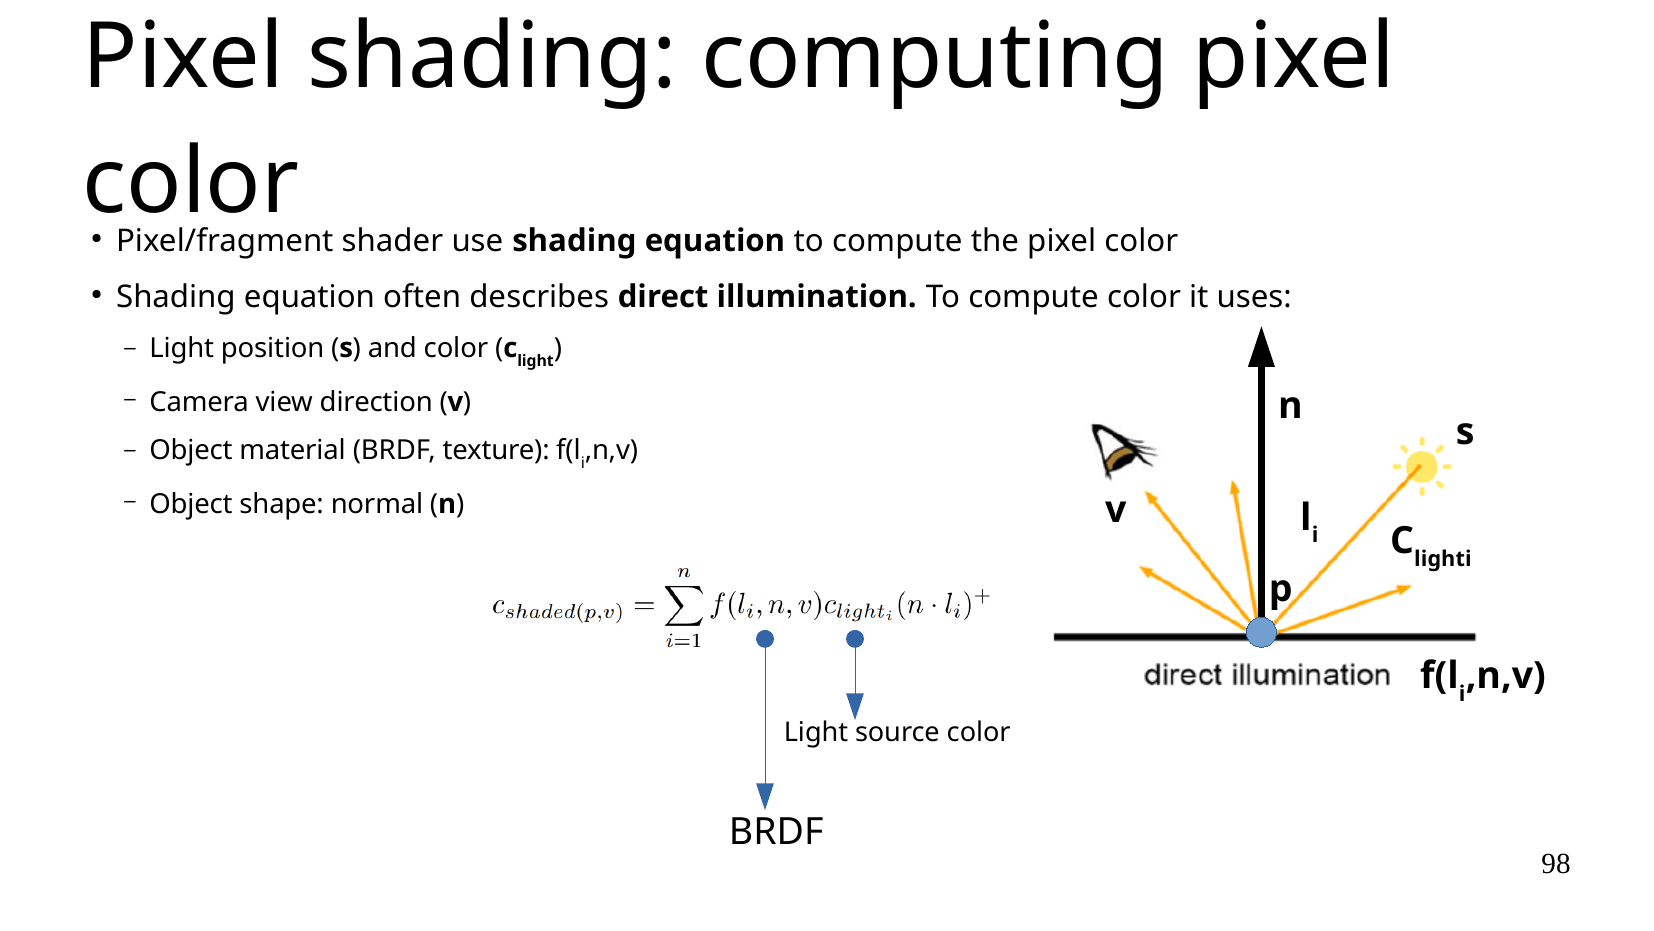

# Pixel shading: computing pixel color
Pixel/fragment shader use shading equation to compute the pixel color
Shading equation often describes direct illumination. To compute color it uses:
Light position (s) and color (clight)
Camera view direction (v)
Object material (BRDF, texture): f(li,n,v)
Object shape: normal (n)
n
s
v
li
Clighti
p
f(li,n,v)
Light source color
BRDF
98